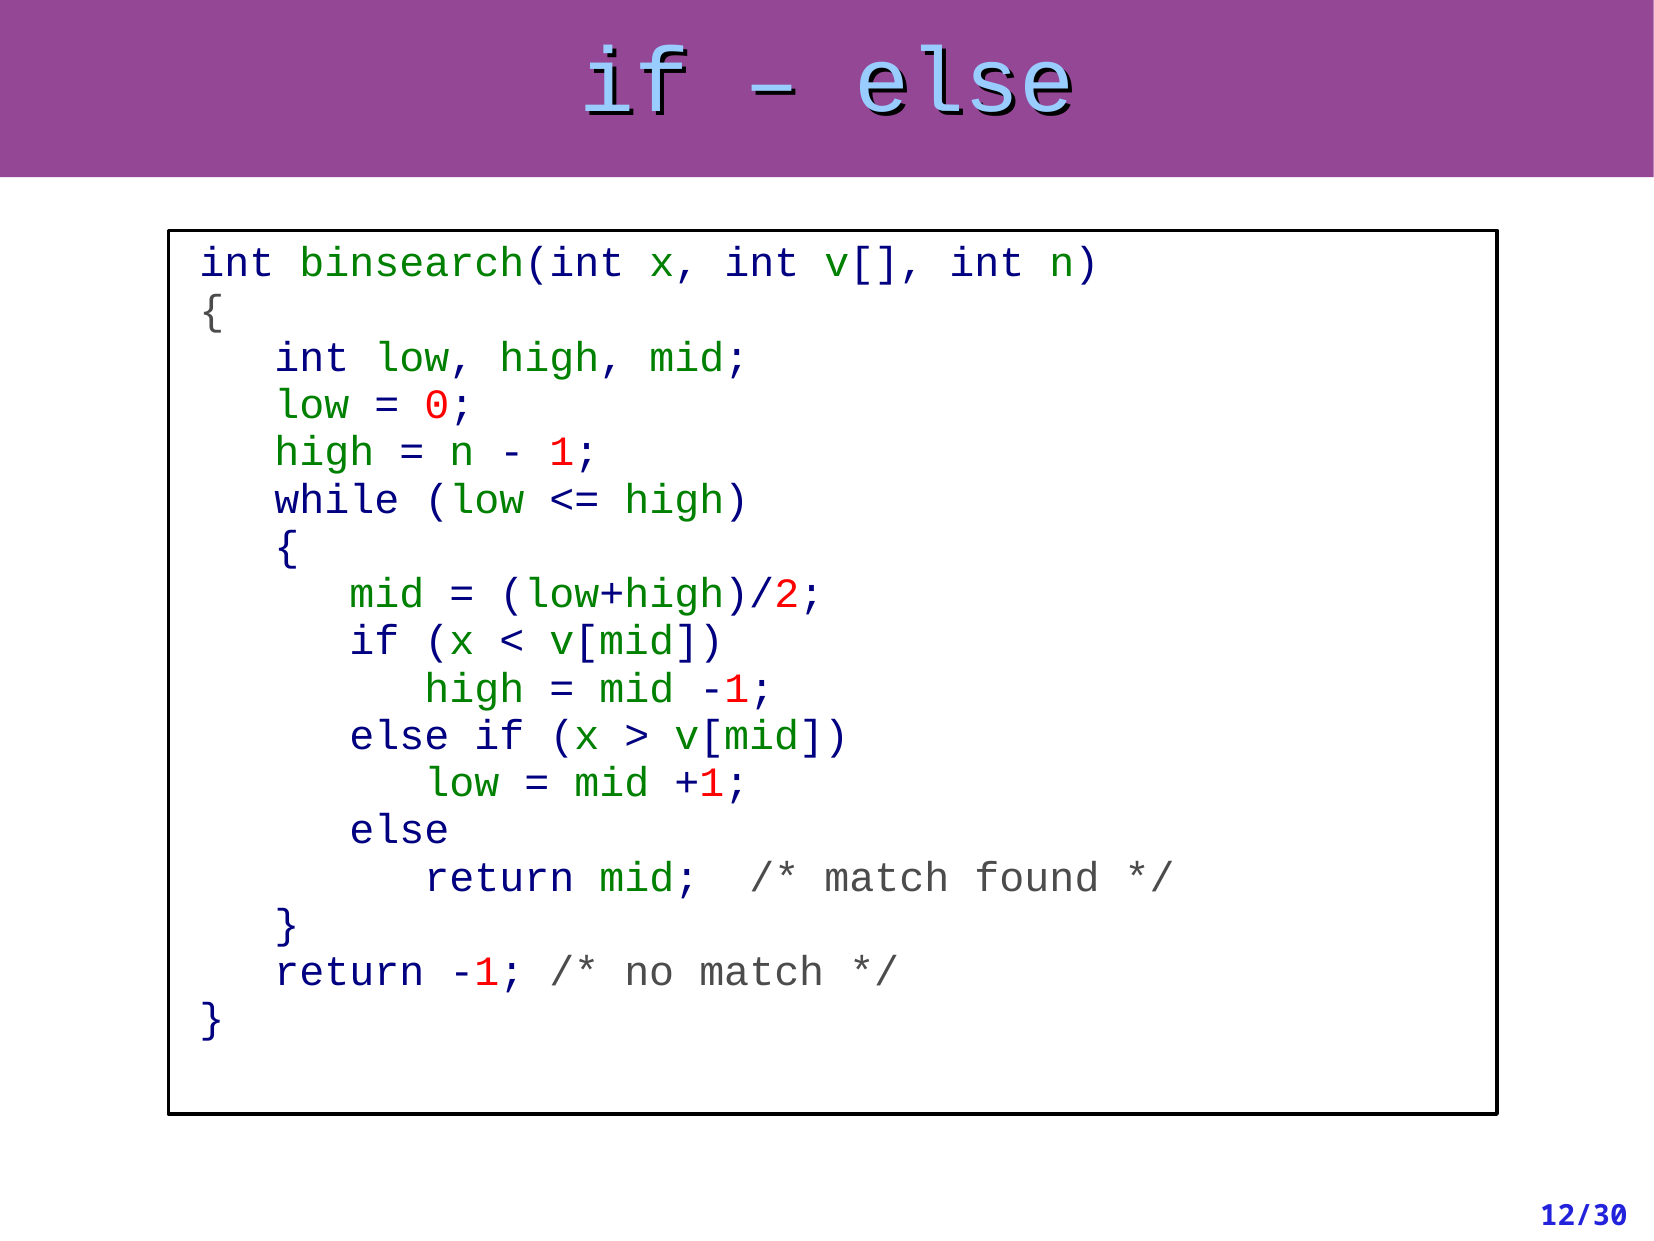

# if – else
int binsearch(int x, int v[], int n)
{
 int low, high, mid;
 low = 0;
 high = n - 1;
 while (low <= high)
 {
 mid = (low+high)/2;
 if (x < v[mid])
 high = mid -1;
 else if (x > v[mid])
 low = mid +1;
 else
 return mid; /* match found */
 }
 return -1; /* no match */
}
12